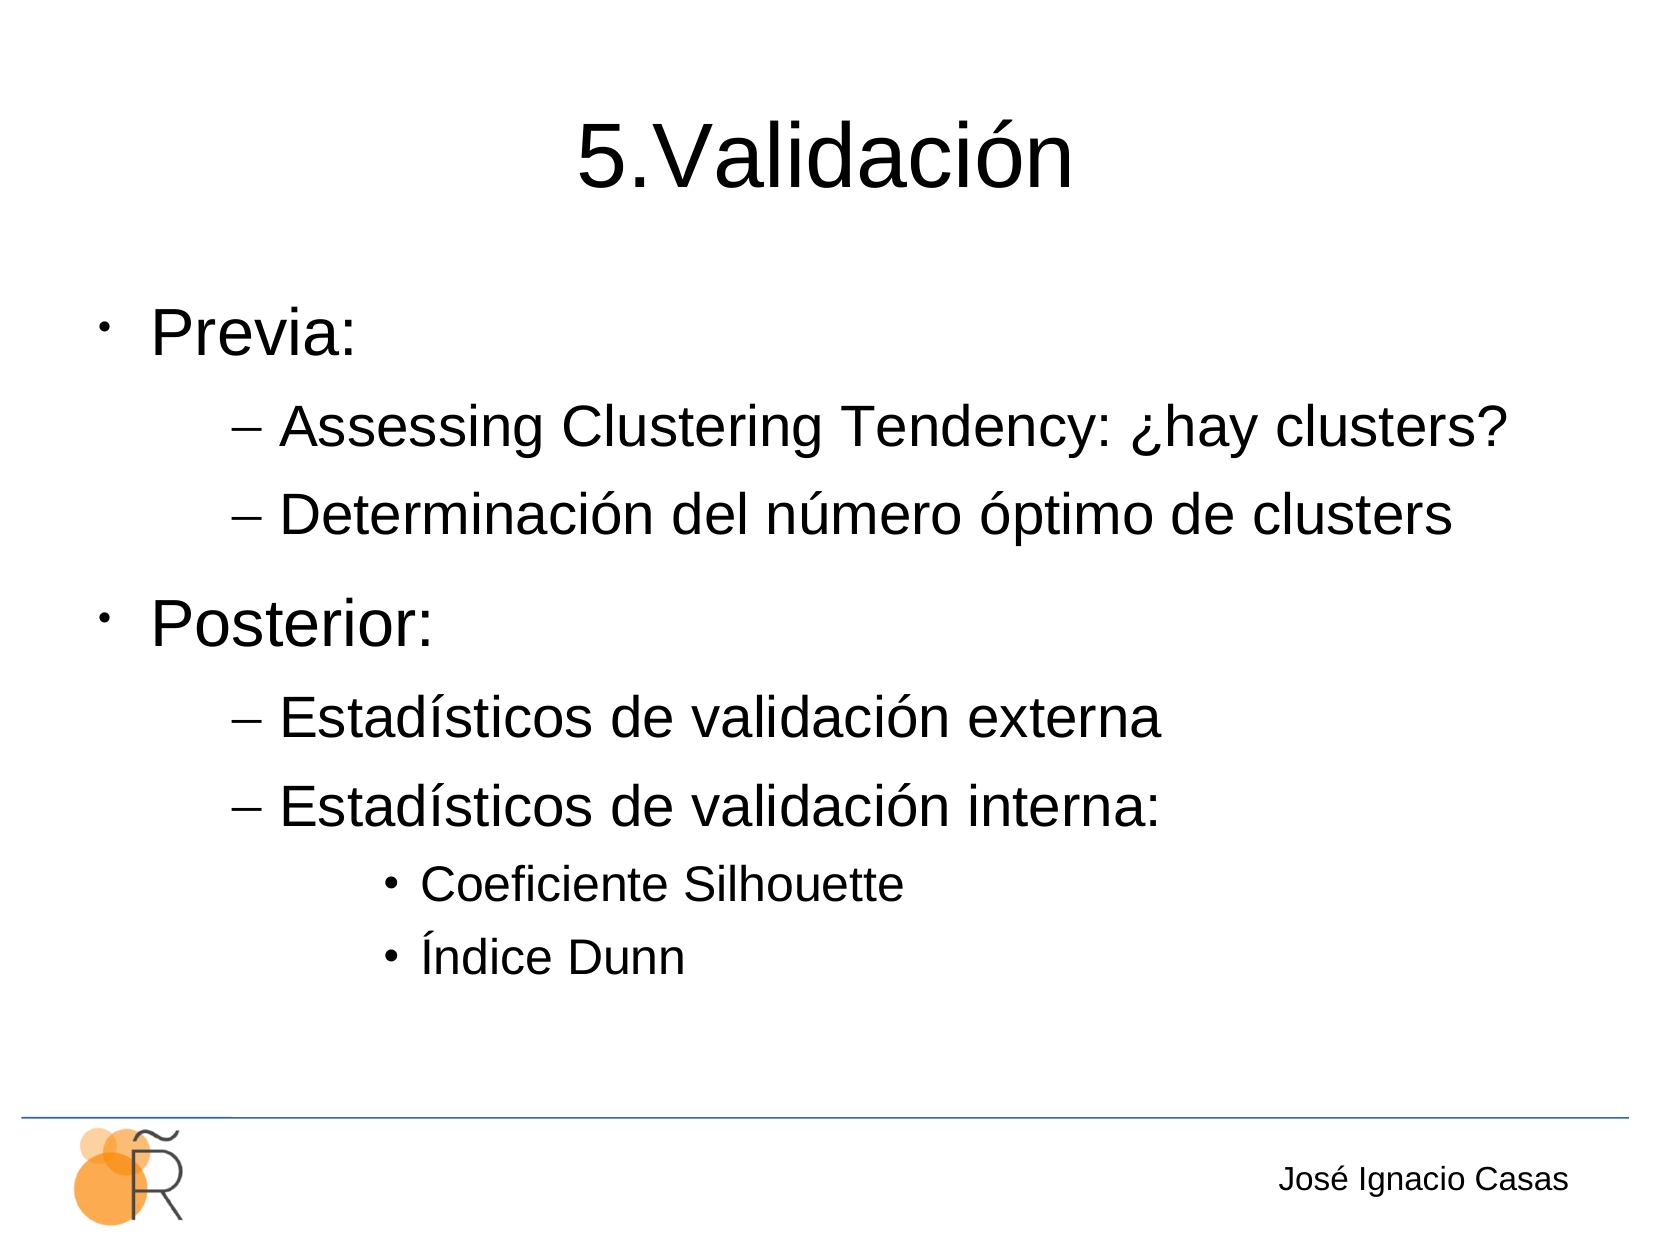

# 5.Validación
Previa:
Assessing Clustering Tendency: ¿hay clusters?
Determinación del número óptimo de clusters
Posterior:
Estadísticos de validación externa
Estadísticos de validación interna:
Coeficiente Silhouette
Índice Dunn